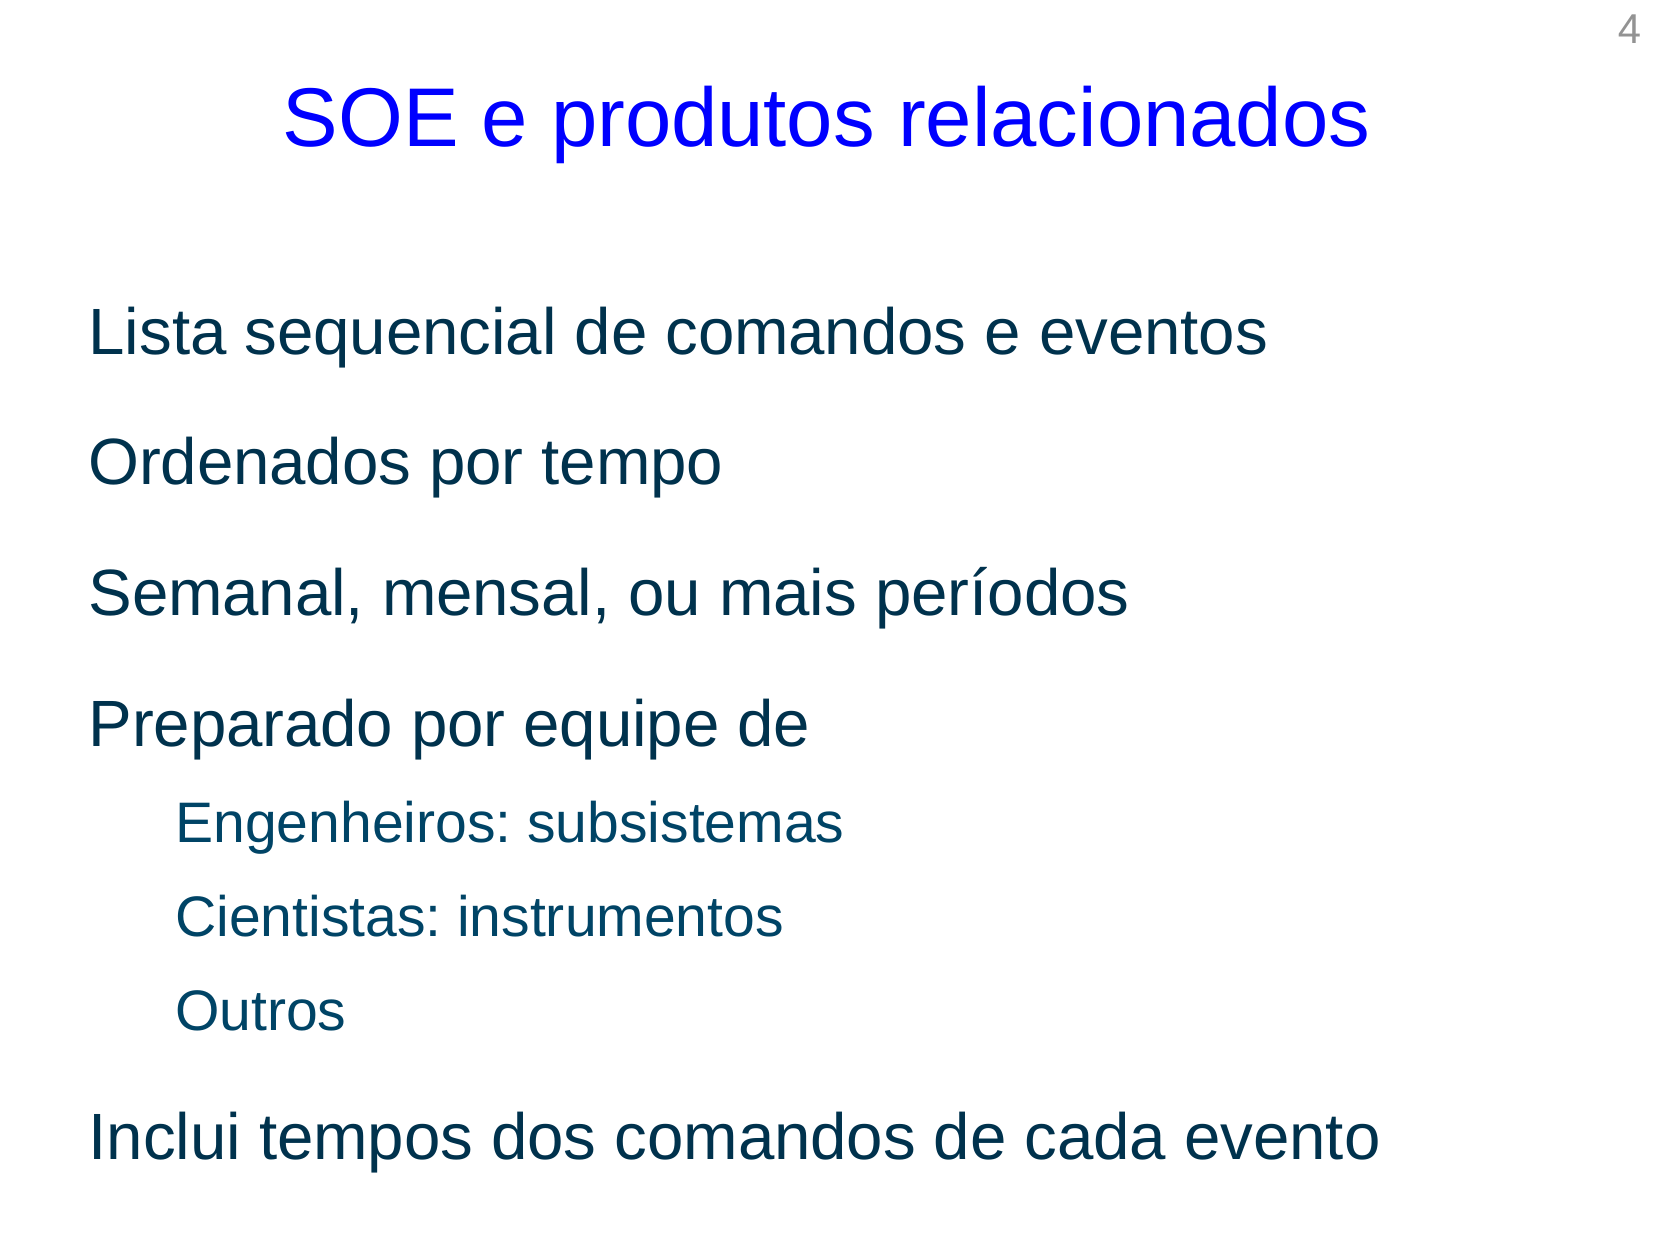

4
# SOE e produtos relacionados
Lista sequencial de comandos e eventos
Ordenados por tempo
Semanal, mensal, ou mais períodos
Preparado por equipe de
Engenheiros: subsistemas
Cientistas: instrumentos
Outros
Inclui tempos dos comandos de cada evento